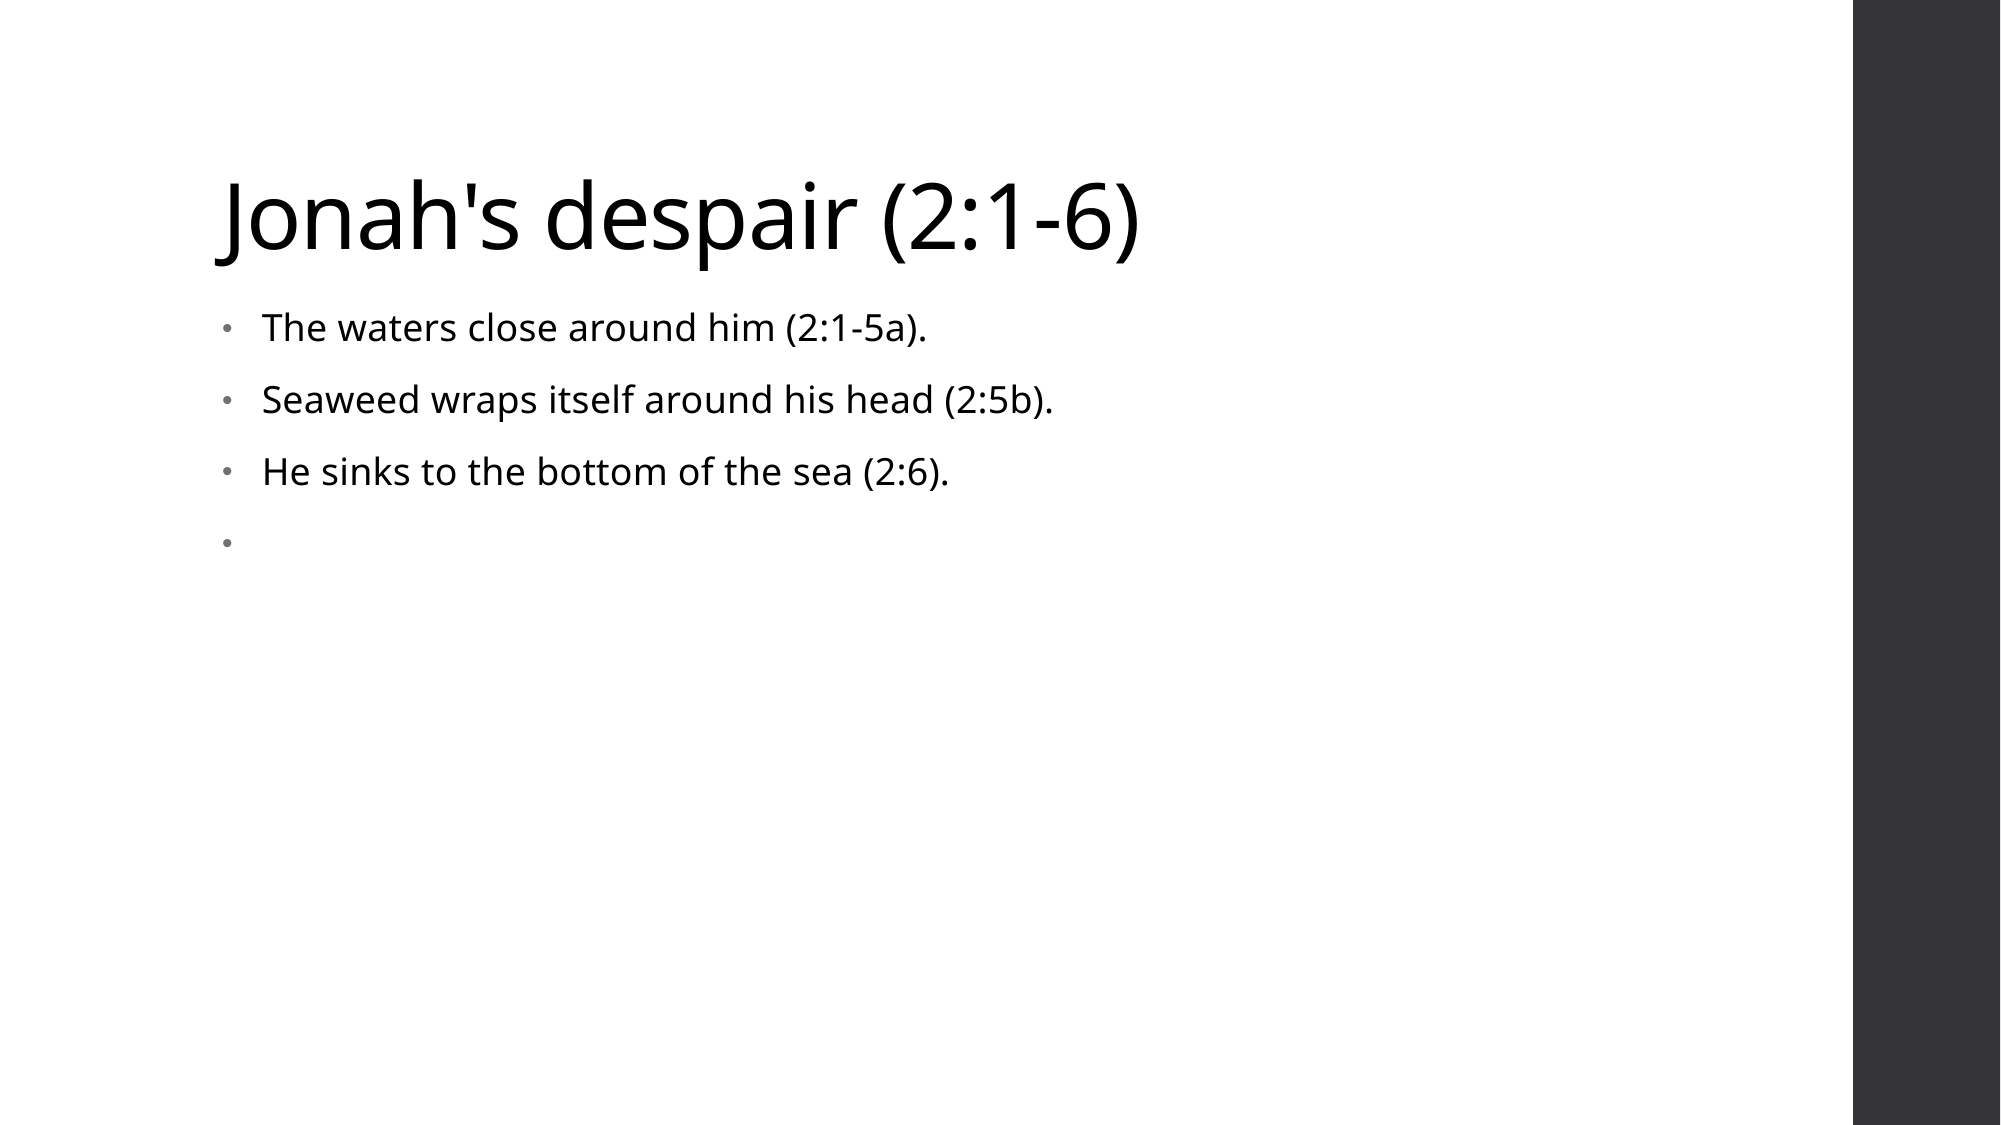

# Jonah's despair (2:1-6)
 The waters close around him (2:1-5a).
 Seaweed wraps itself around his head (2:5b).
 He sinks to the bottom of the sea (2:6).